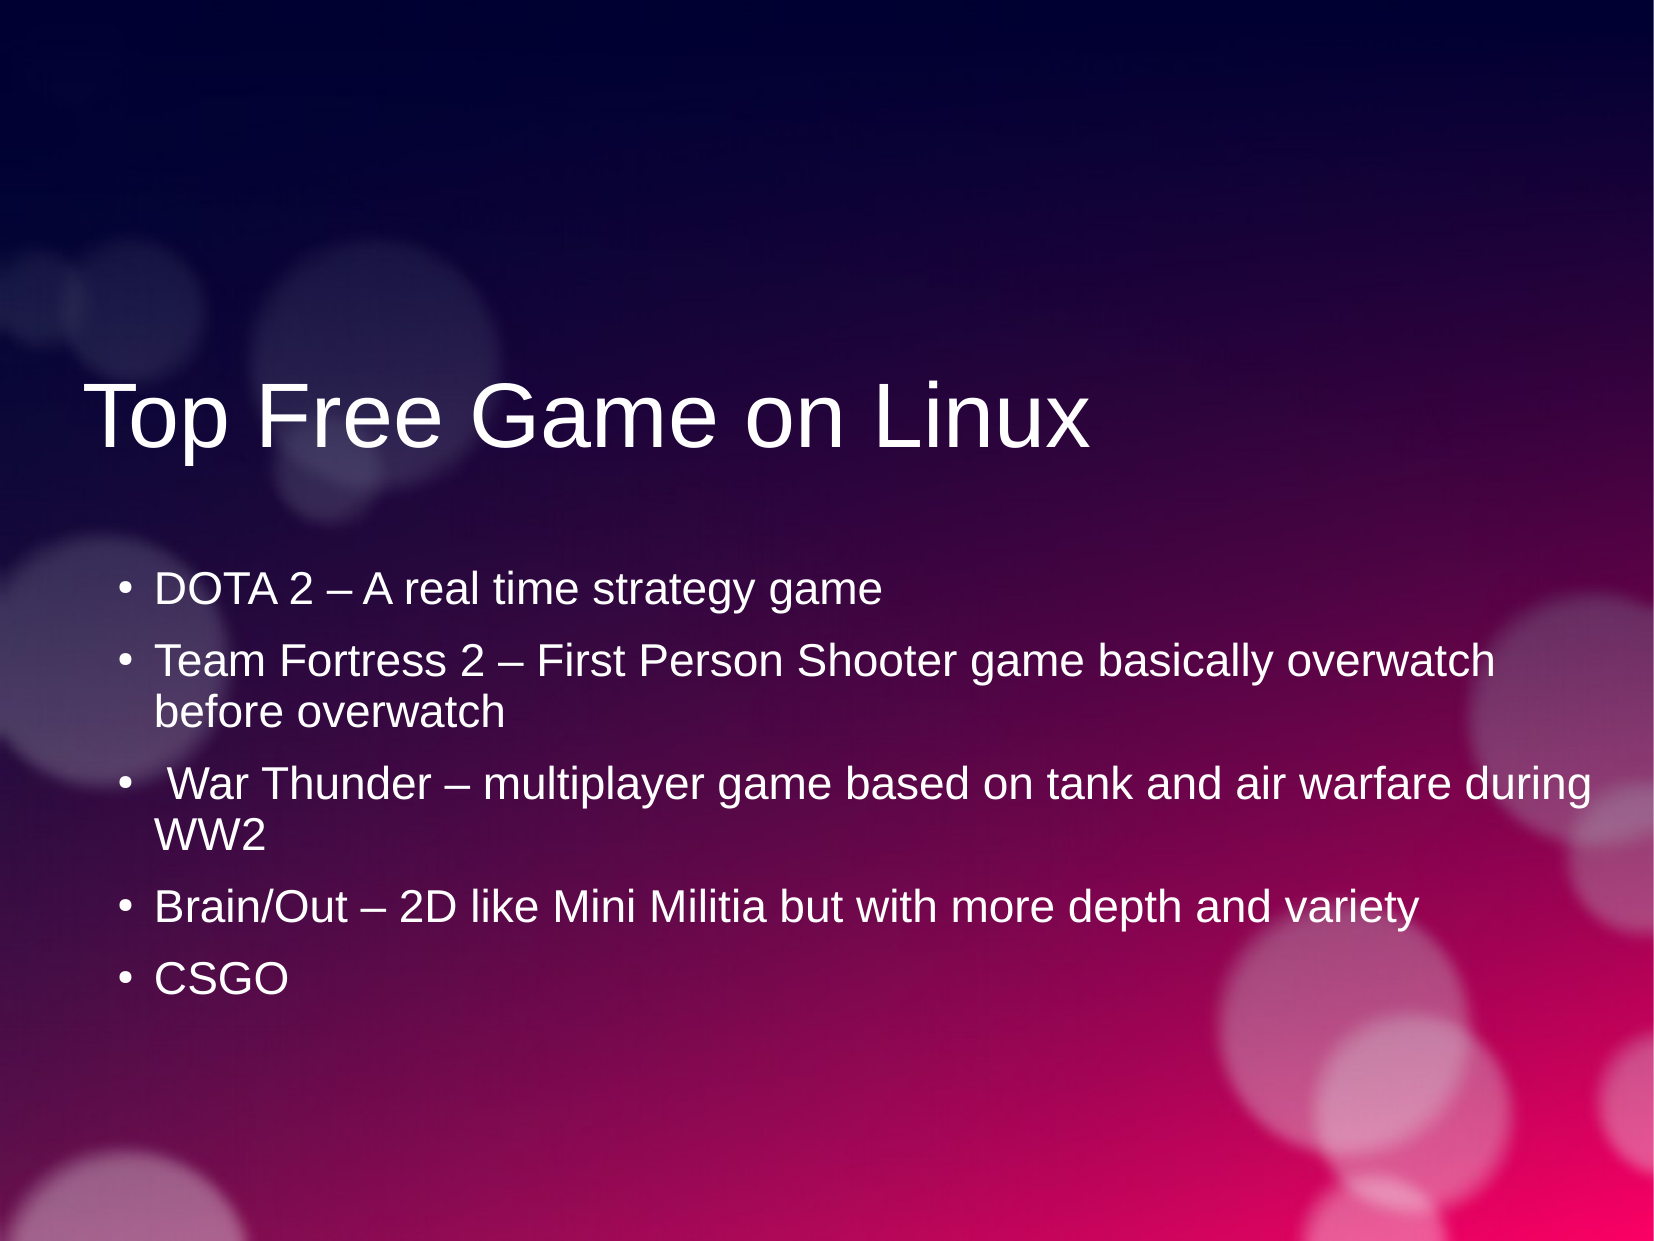

# Top Free Game on Linux
DOTA 2 – A real time strategy game
Team Fortress 2 – First Person Shooter game basically overwatch before overwatch
 War Thunder – multiplayer game based on tank and air warfare during WW2
Brain/Out – 2D like Mini Militia but with more depth and variety
CSGO